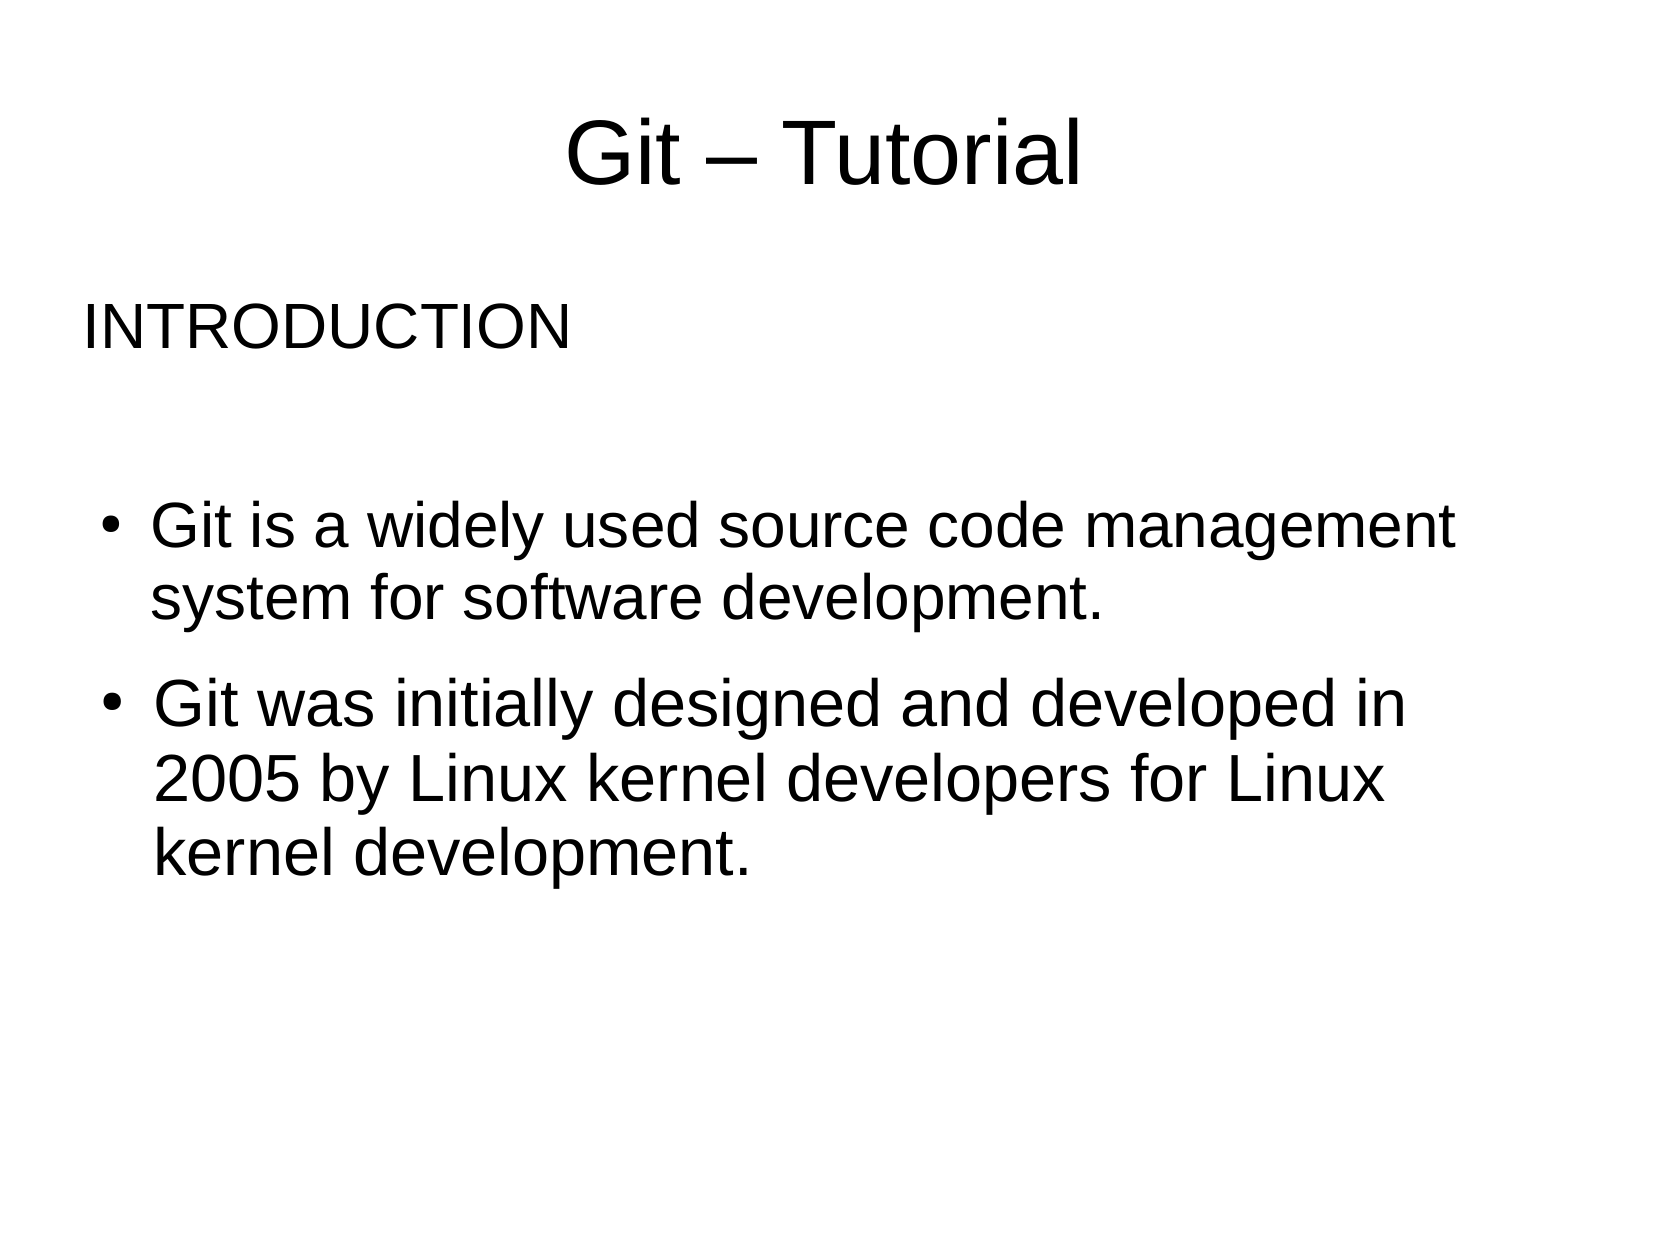

# Git – Tutorial
INTRODUCTION
Git is a widely used source code management system for software development.
Git was initially designed and developed in 2005 by Linux kernel developers for Linux kernel development.